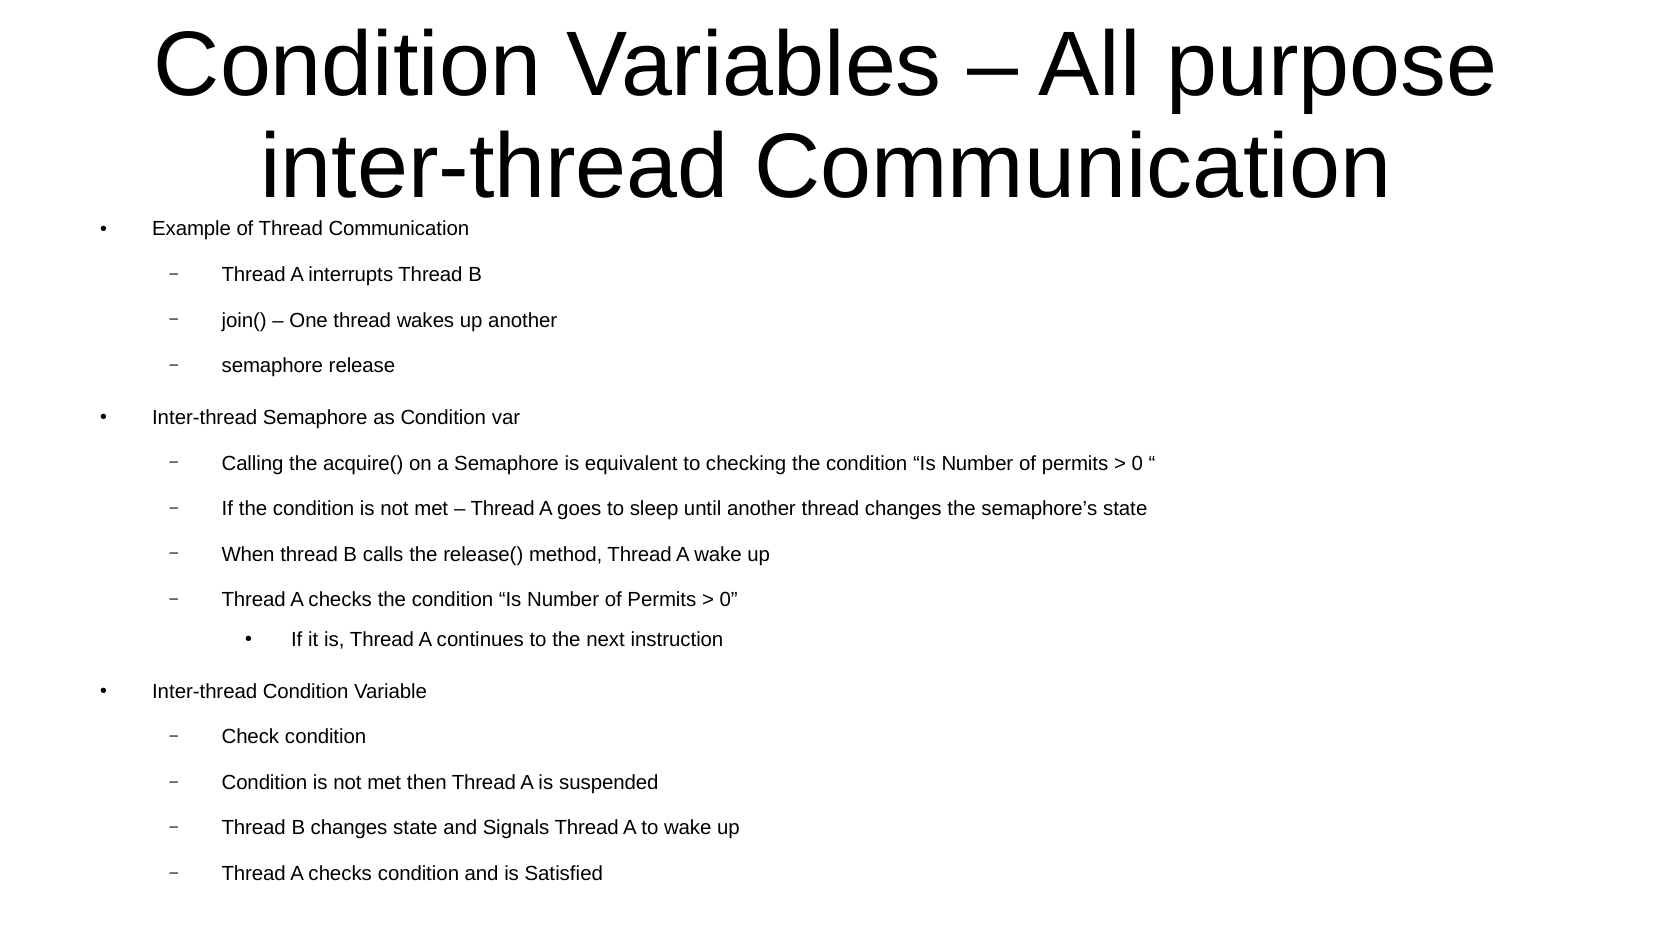

# Condition Variables – All purpose inter-thread Communication
Example of Thread Communication
Thread A interrupts Thread B
join() – One thread wakes up another
semaphore release
Inter-thread Semaphore as Condition var
Calling the acquire() on a Semaphore is equivalent to checking the condition “Is Number of permits > 0 “
If the condition is not met – Thread A goes to sleep until another thread changes the semaphore’s state
When thread B calls the release() method, Thread A wake up
Thread A checks the condition “Is Number of Permits > 0”
If it is, Thread A continues to the next instruction
Inter-thread Condition Variable
Check condition
Condition is not met then Thread A is suspended
Thread B changes state and Signals Thread A to wake up
Thread A checks condition and is Satisfied